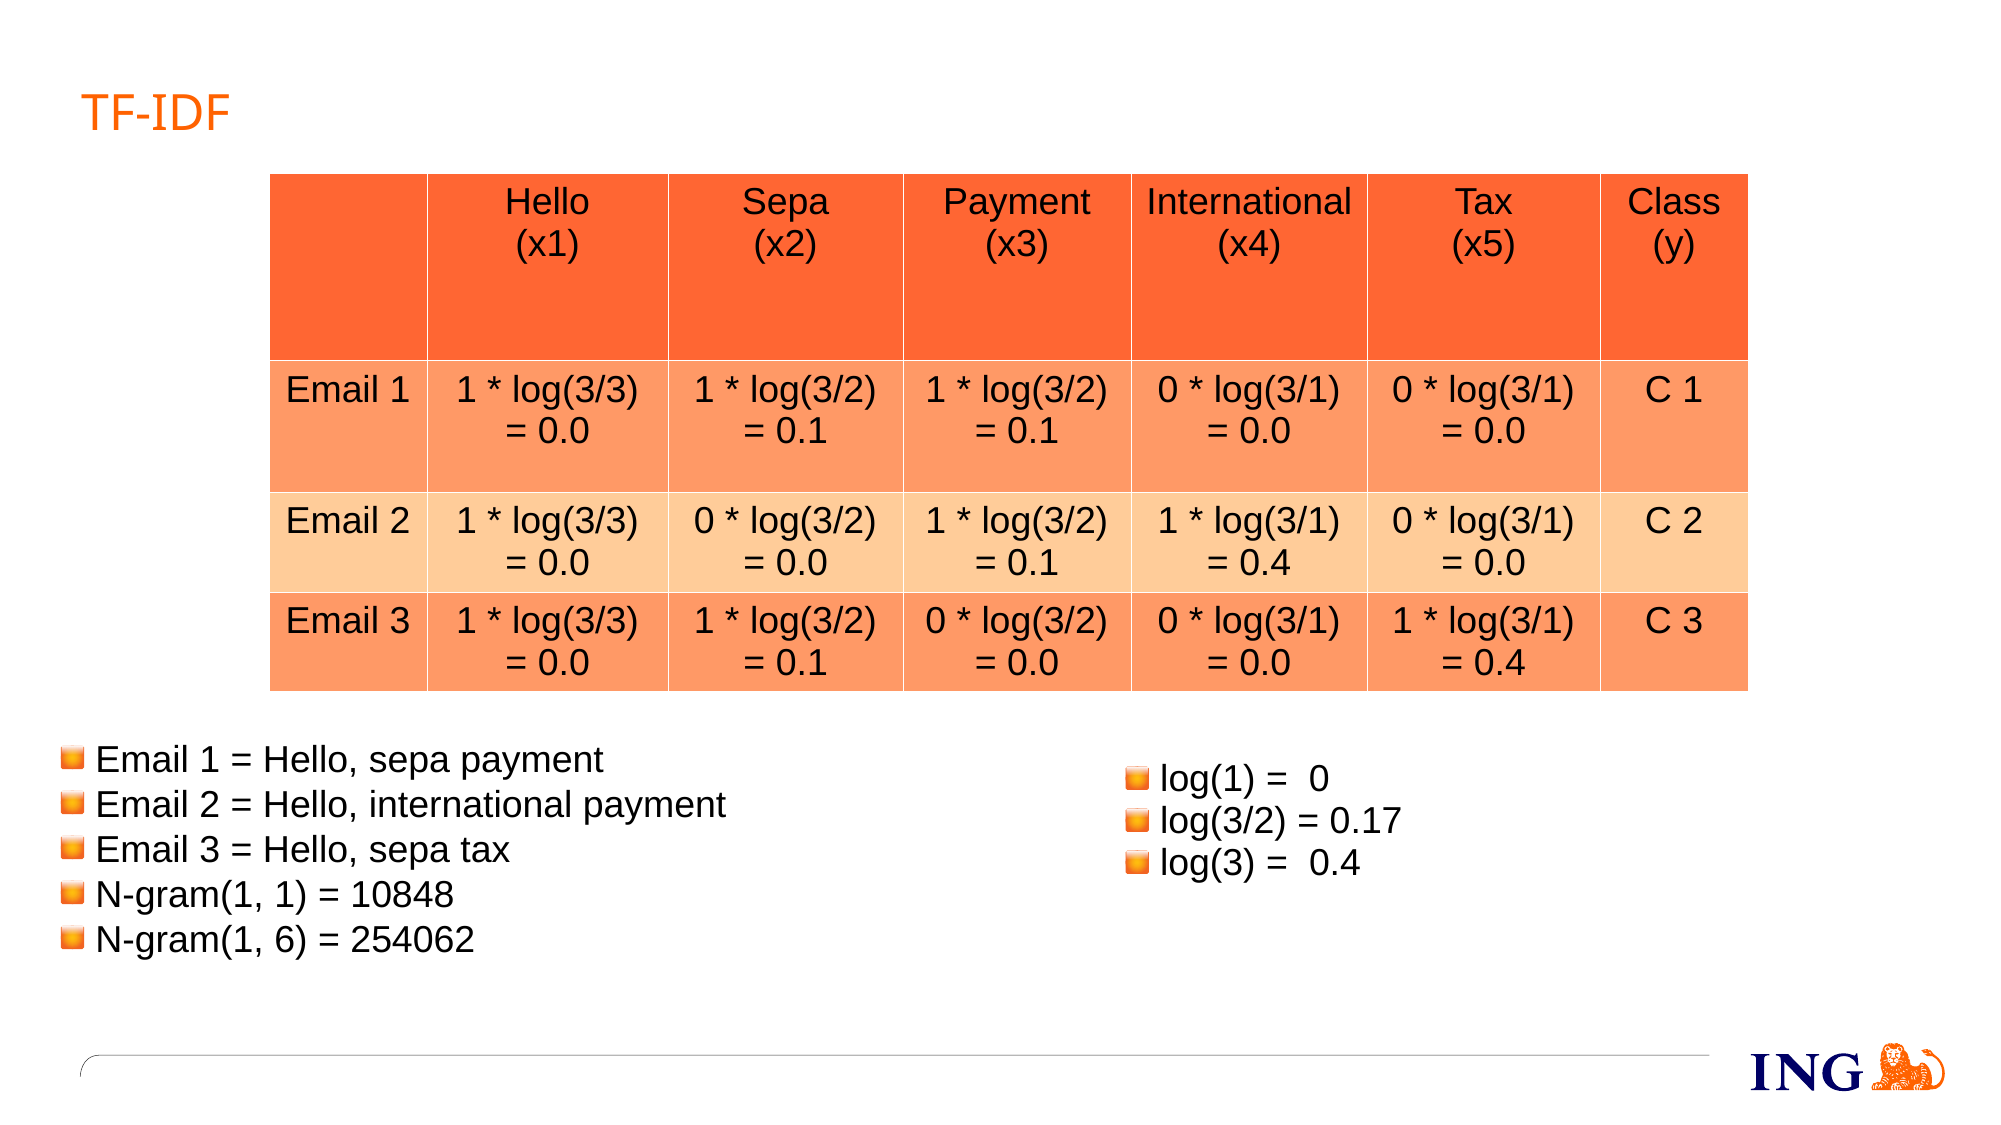

TF-IDF
| | Hello (x1) | Sepa (x2) | Payment (x3) | International (x4) | Tax (x5) | Class (y) |
| --- | --- | --- | --- | --- | --- | --- |
| Email 1 | 1 \* log(3/3) = 0.0 | 1 \* log(3/2) = 0.1 | 1 \* log(3/2) = 0.1 | 0 \* log(3/1) = 0.0 | 0 \* log(3/1) = 0.0 | C 1 |
| Email 2 | 1 \* log(3/3) = 0.0 | 0 \* log(3/2) = 0.0 | 1 \* log(3/2) = 0.1 | 1 \* log(3/1) = 0.4 | 0 \* log(3/1) = 0.0 | C 2 |
| Email 3 | 1 \* log(3/3) = 0.0 | 1 \* log(3/2) = 0.1 | 0 \* log(3/2) = 0.0 | 0 \* log(3/1) = 0.0 | 1 \* log(3/1) = 0.4 | C 3 |
Email 1 = Hello, sepa payment
Email 2 = Hello, international payment
Email 3 = Hello, sepa tax
N-gram(1, 1) = 10848
N-gram(1, 6) = 254062
 log(1) = 0
log(3/2) = 0.17
log(3) = 0.4